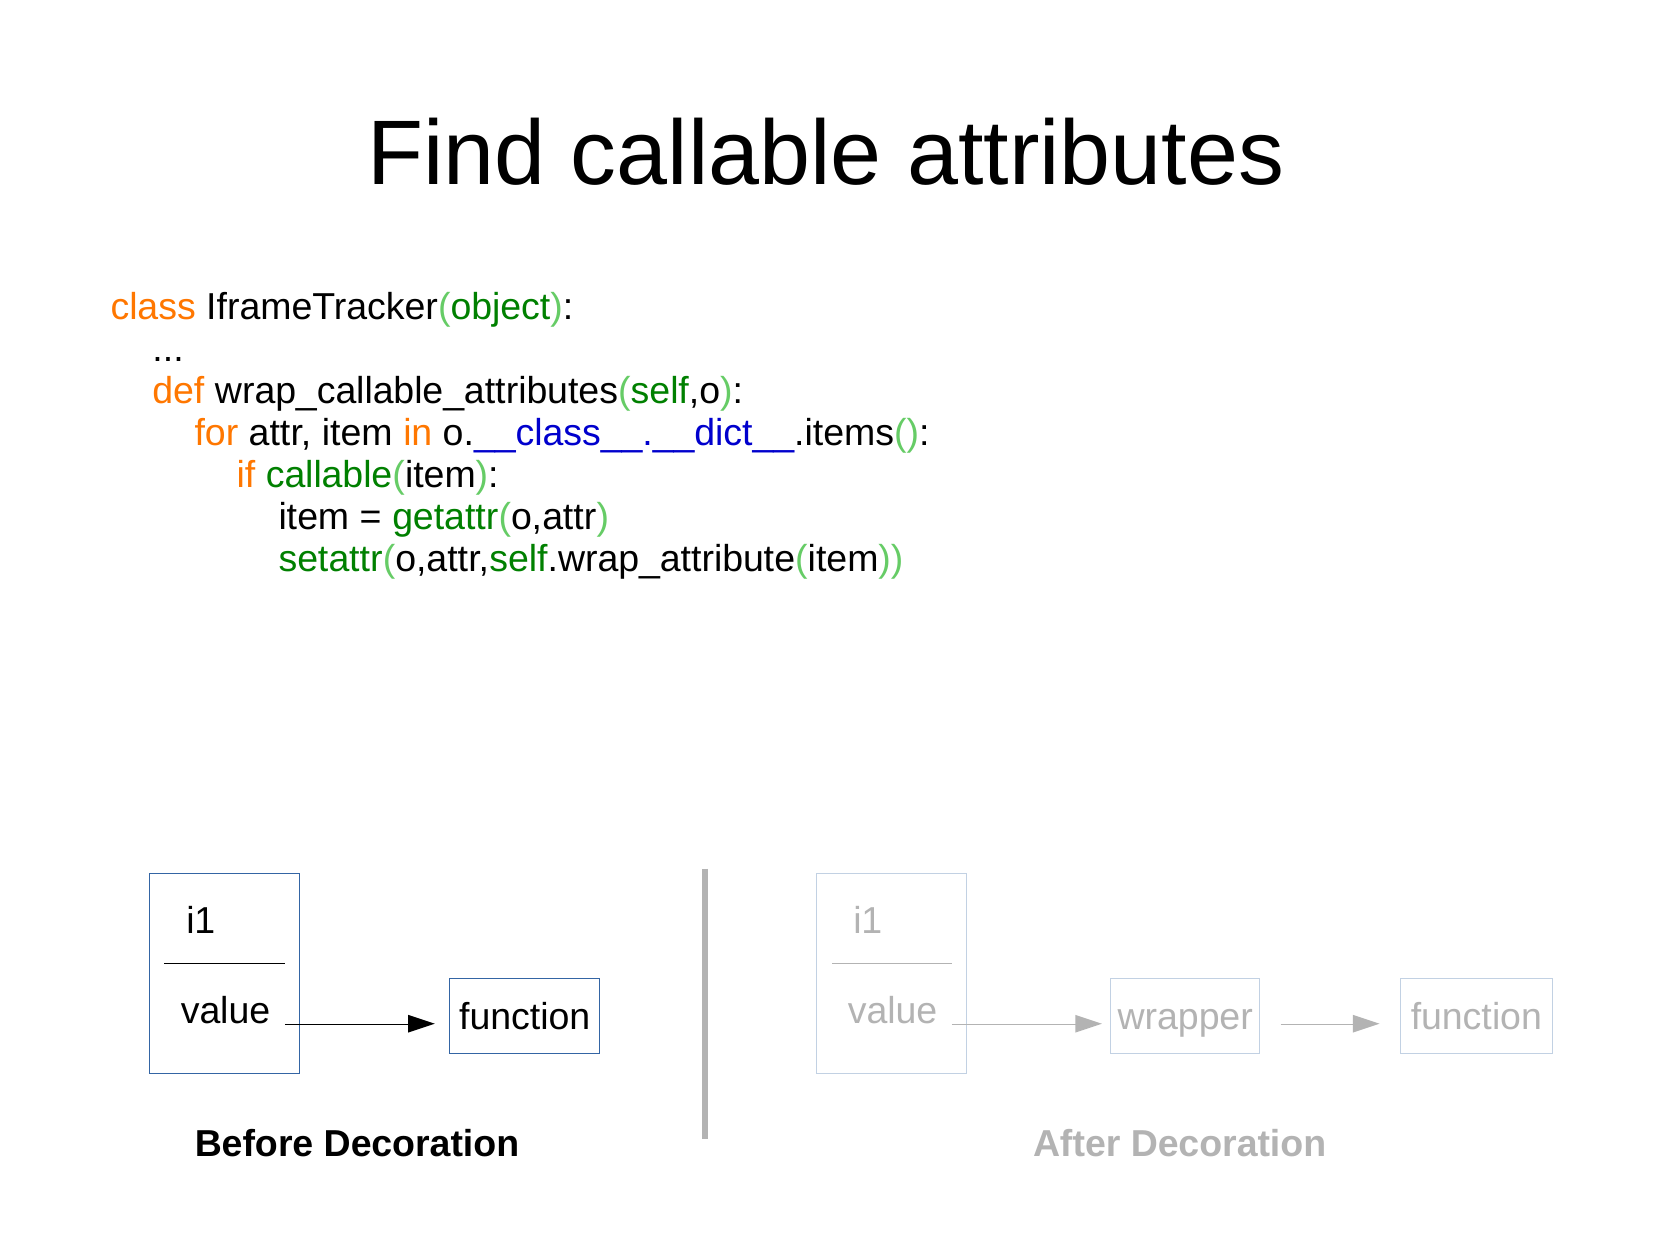

# Find callable attributes
class IframeTracker(object):
 ...
 def wrap_callable_attributes(self,o):
 for attr, item in o.__class__.__dict__.items():
 if callable(item):
 item = getattr(o,attr)
 setattr(o,attr,self.wrap_attribute(item))
i1
i1
function
wrapper
function
value
value
Before Decoration
After Decoration